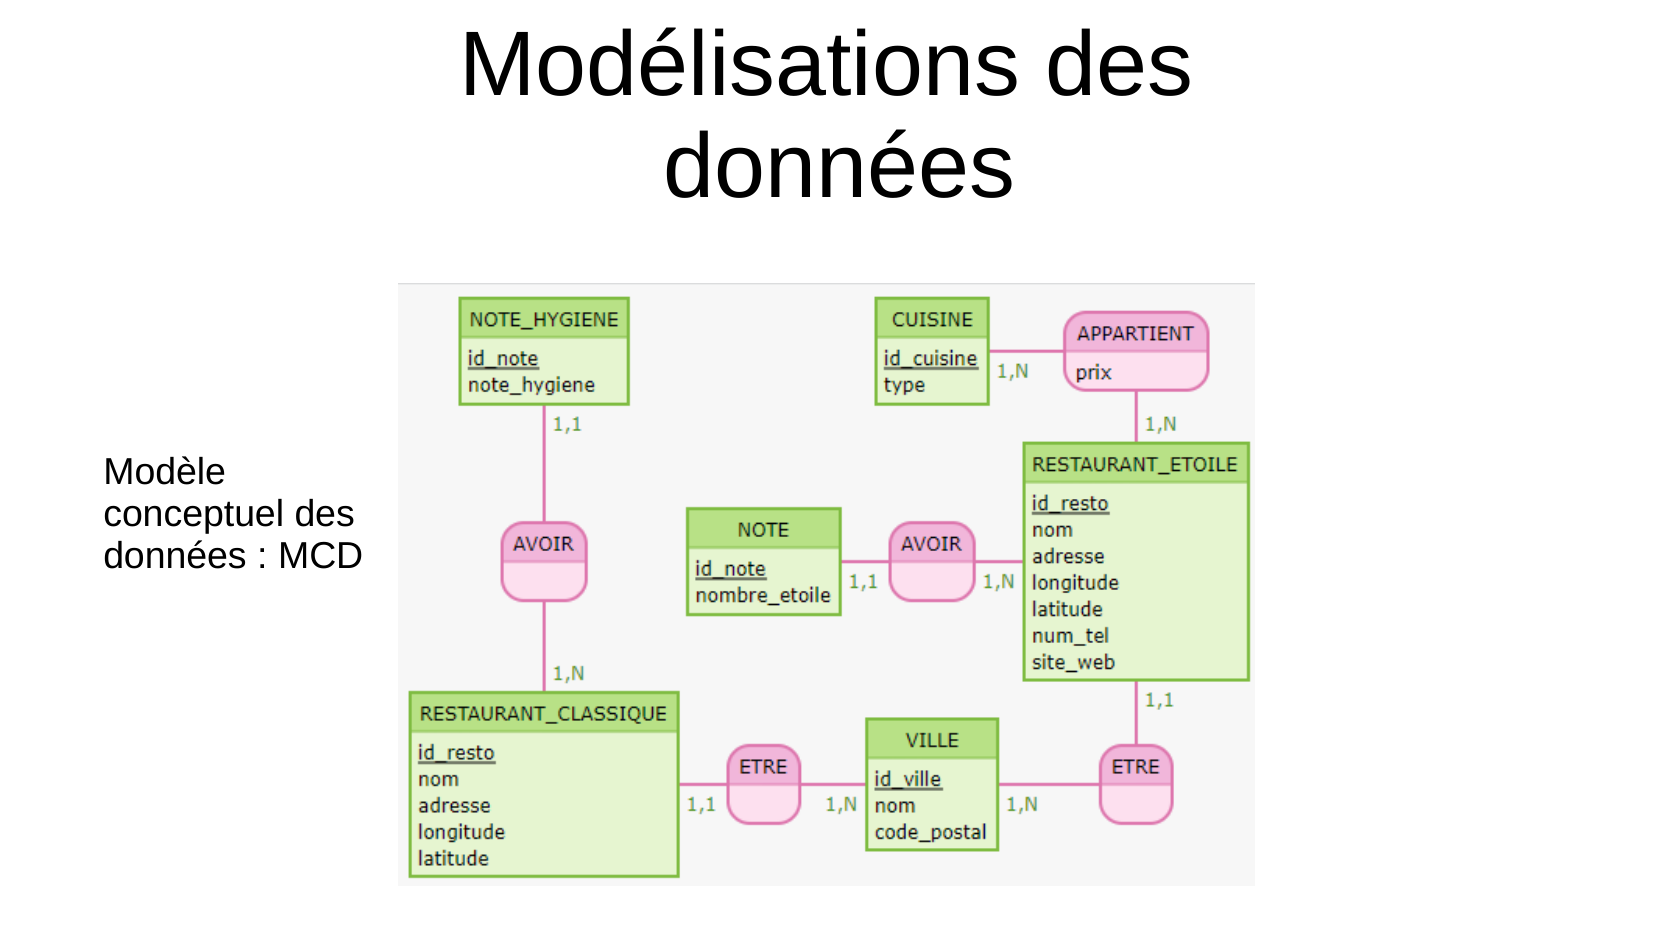

# Modélisations des données
Modèle conceptuel des données : MCD